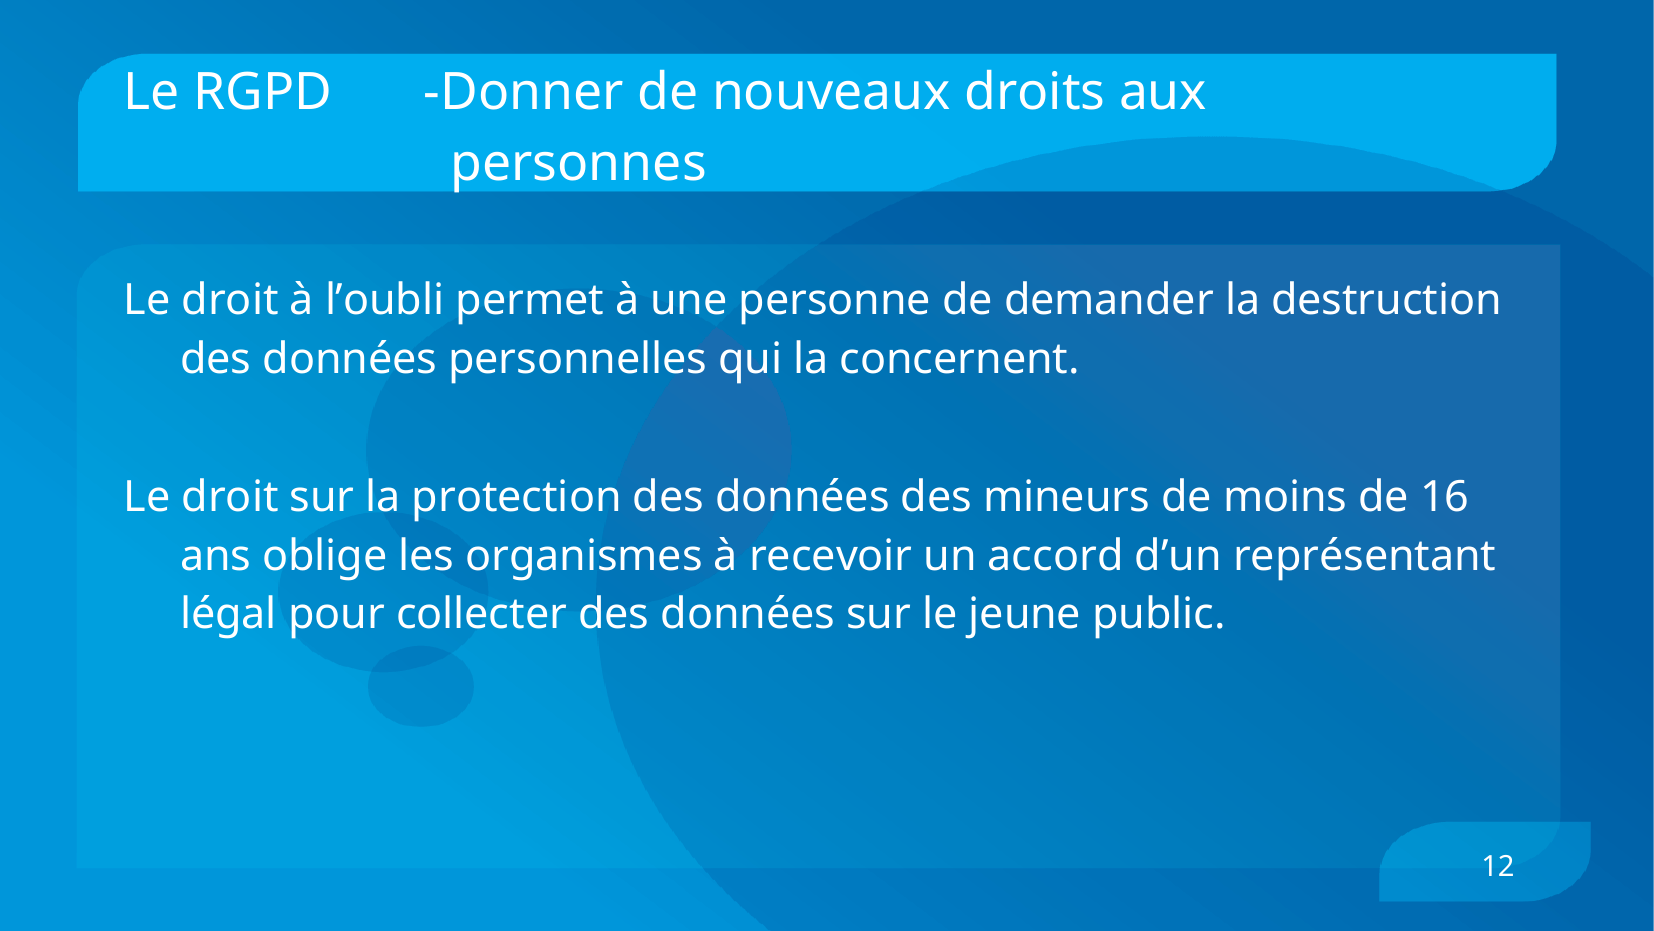

# Le RGPD	-Donner de nouveaux droits aux 				 personnes
Le droit à l’oubli permet à une personne de demander la destruction des données personnelles qui la concernent.
Le droit sur la protection des données des mineurs de moins de 16 ans oblige les organismes à recevoir un accord d’un représentant légal pour collecter des données sur le jeune public.
12